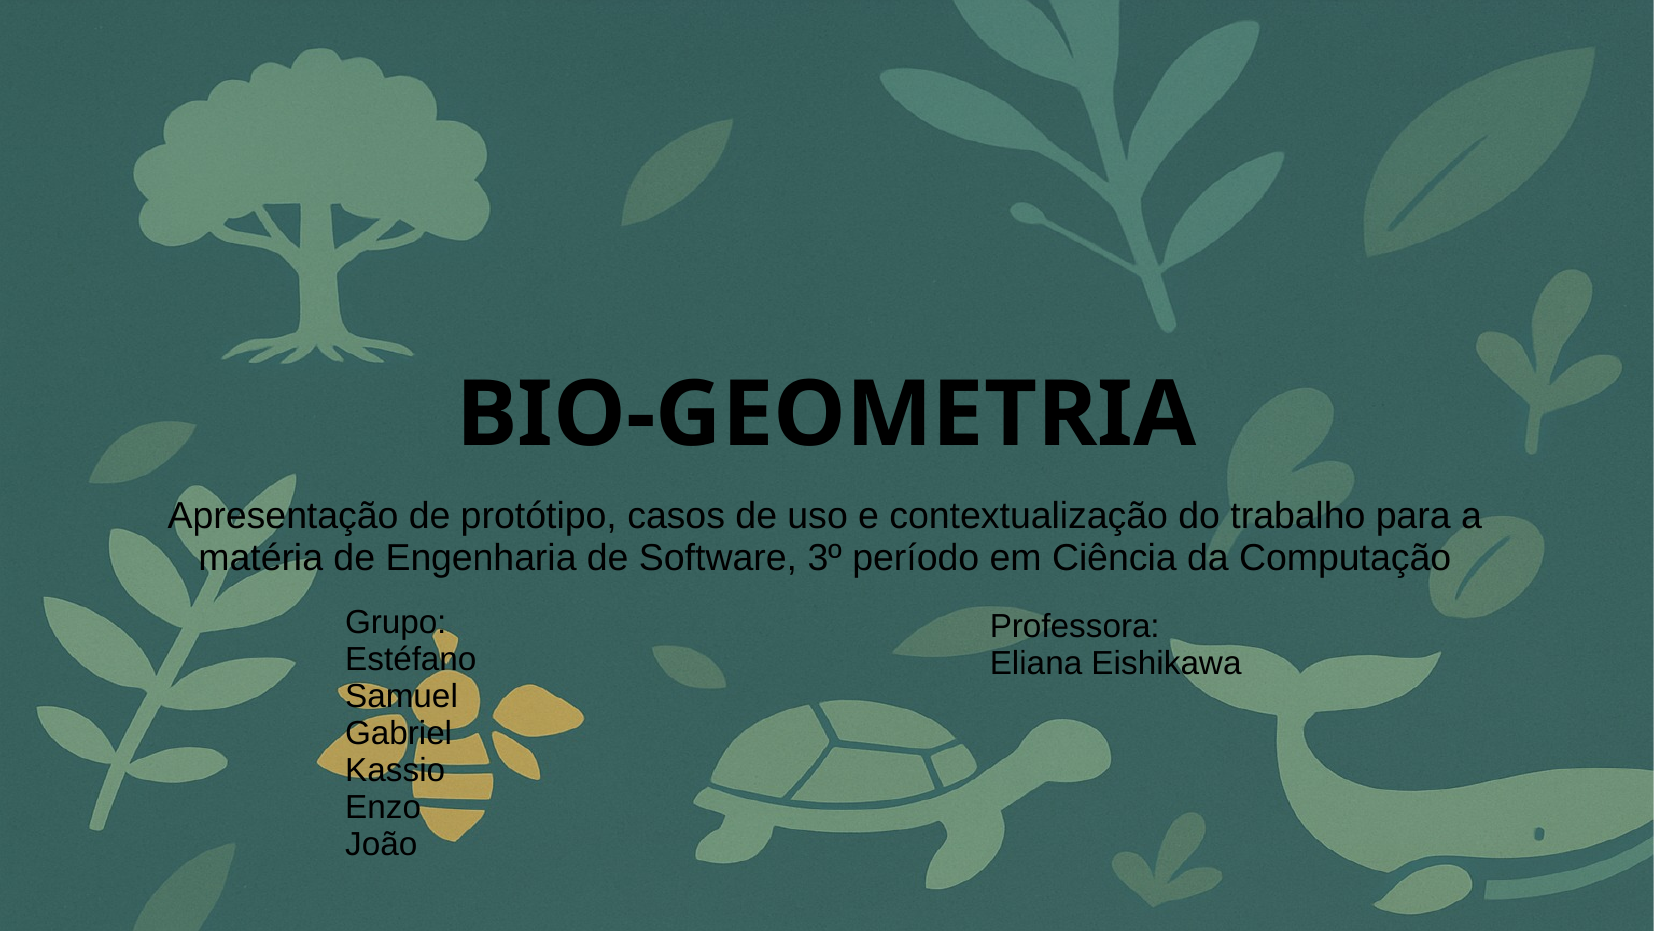

# BIO-GEOMETRIA
Apresentação de protótipo, casos de uso e contextualização do trabalho para a matéria de Engenharia de Software, 3º período em Ciência da Computação
Professora:
Eliana Eishikawa
Grupo:
Estéfano
Samuel
Gabriel
Kassio
Enzo
João